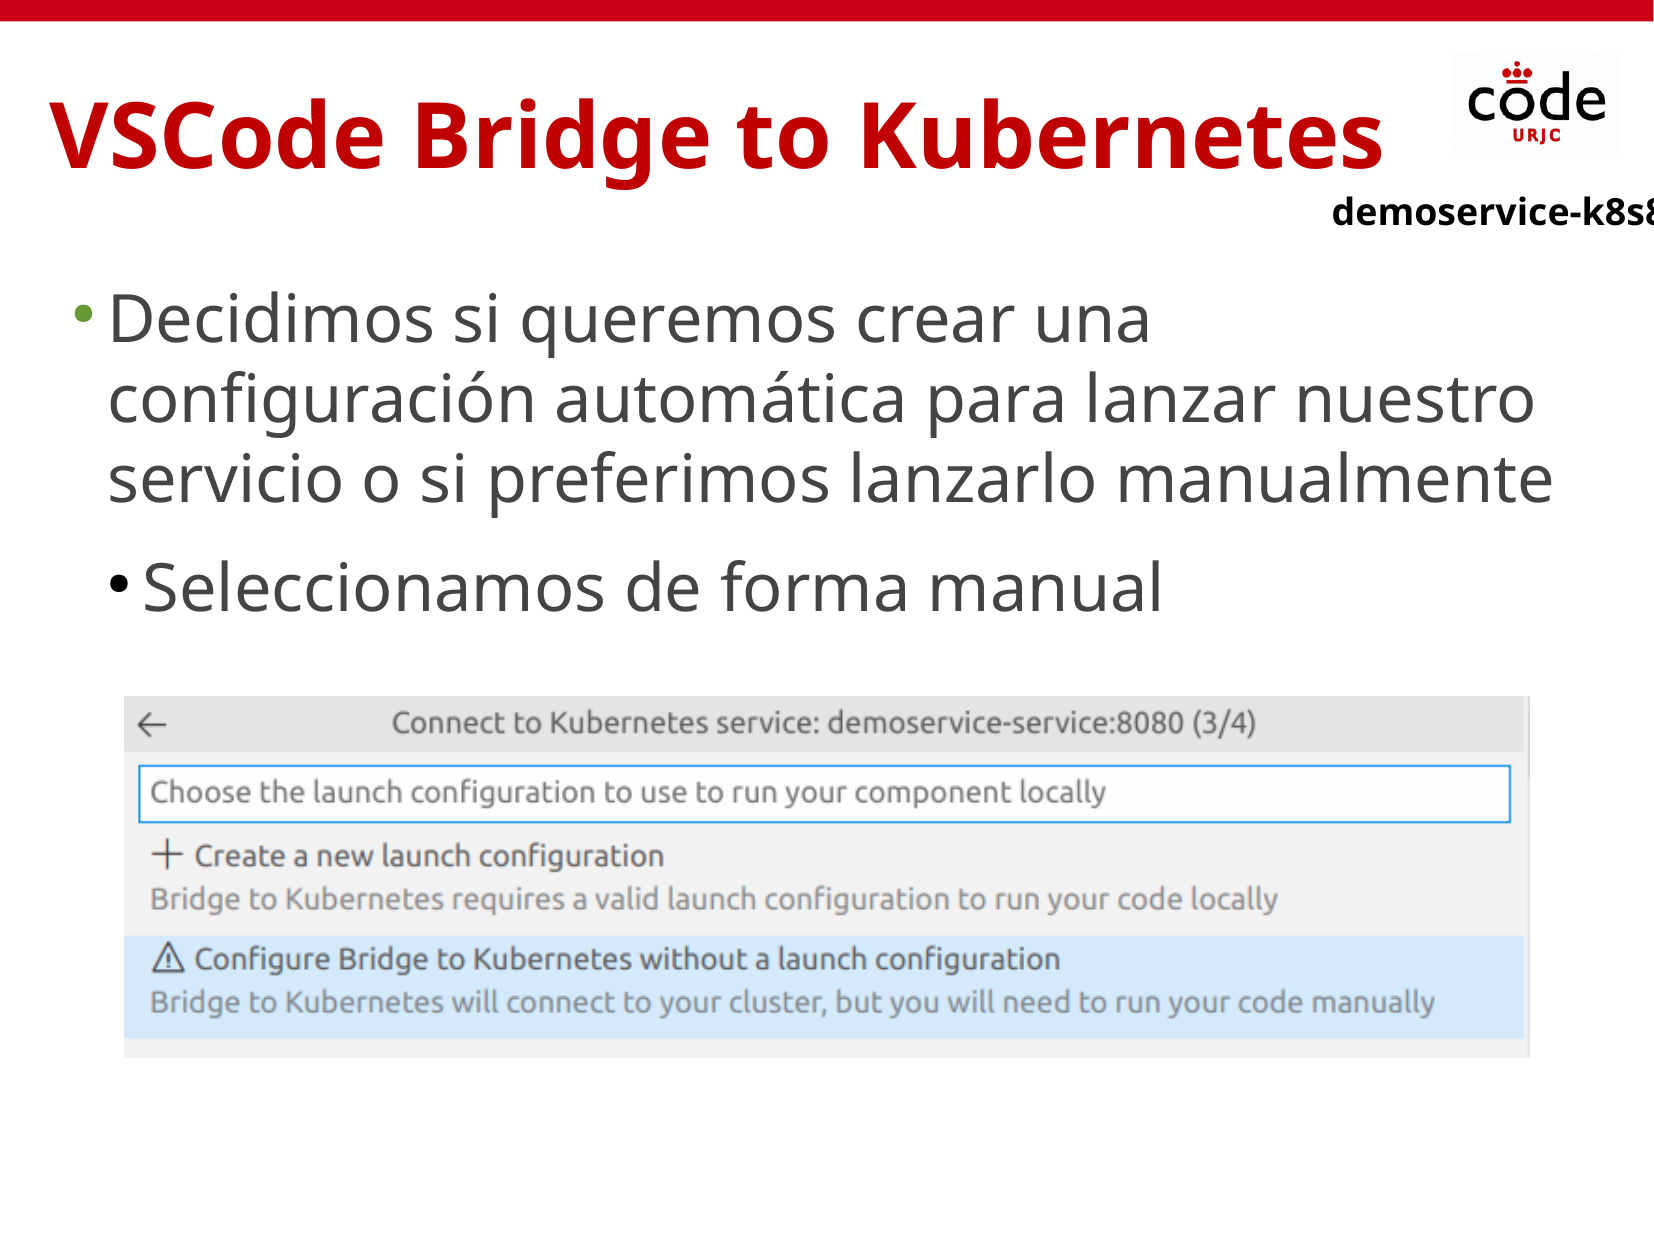

# VSCode Bridge to Kubernetes
demoservice-k8s8
Decidimos si queremos crear una configuración automática para lanzar nuestro servicio o si preferimos lanzarlo manualmente
Seleccionamos de forma manual